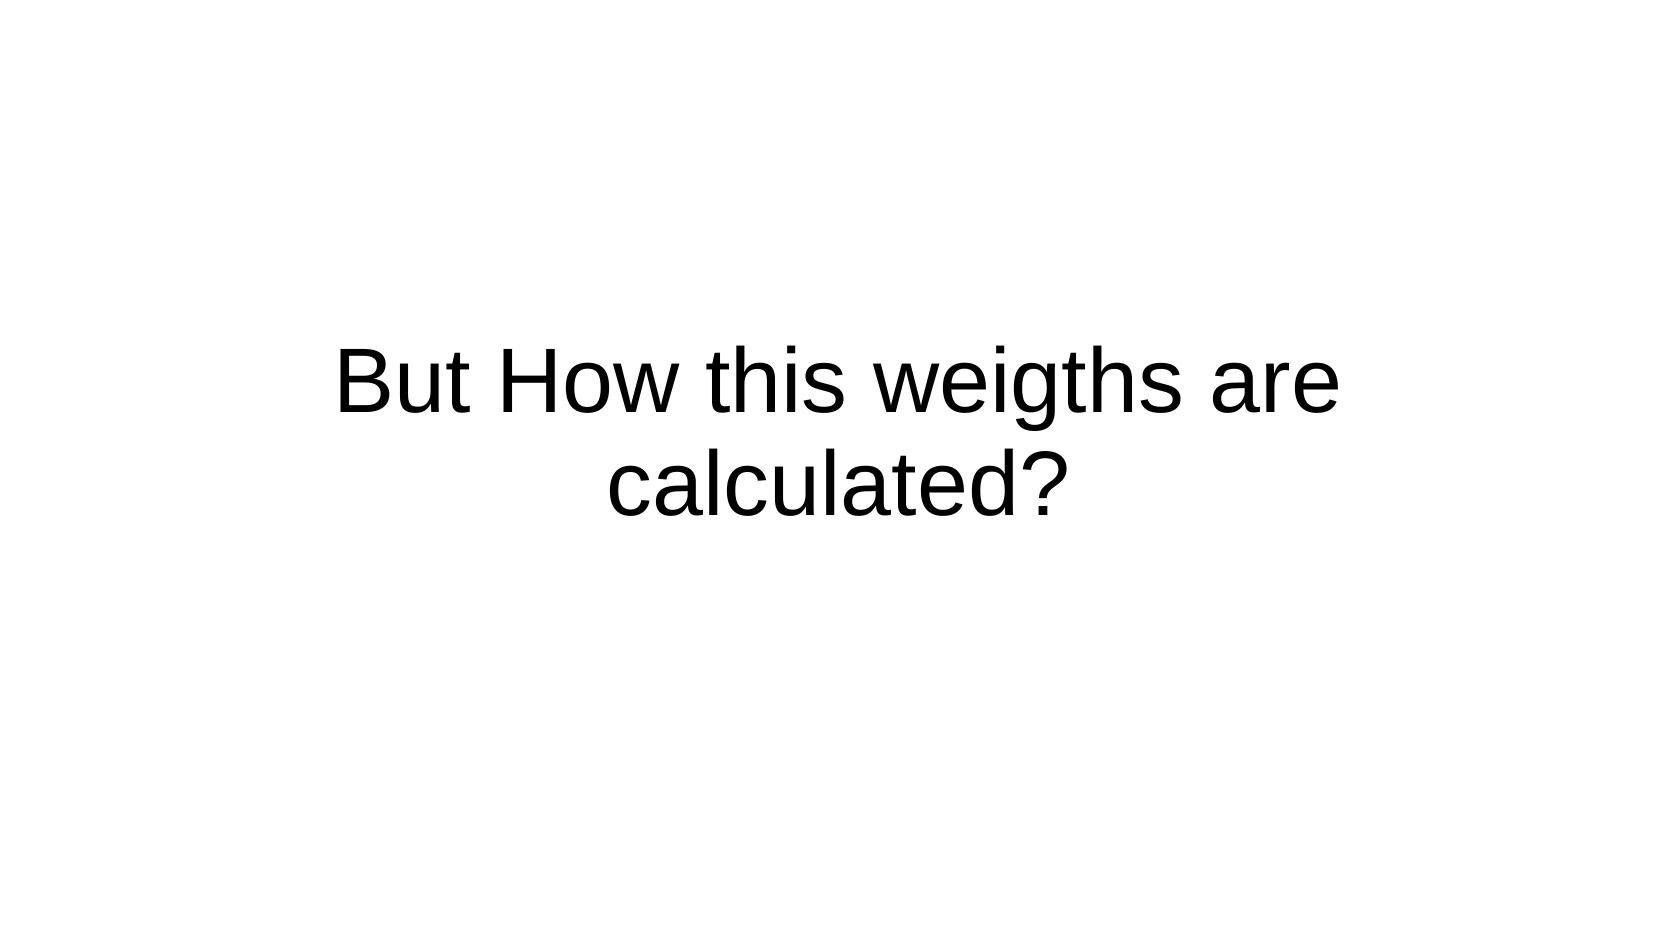

# But How this weigths are calculated?